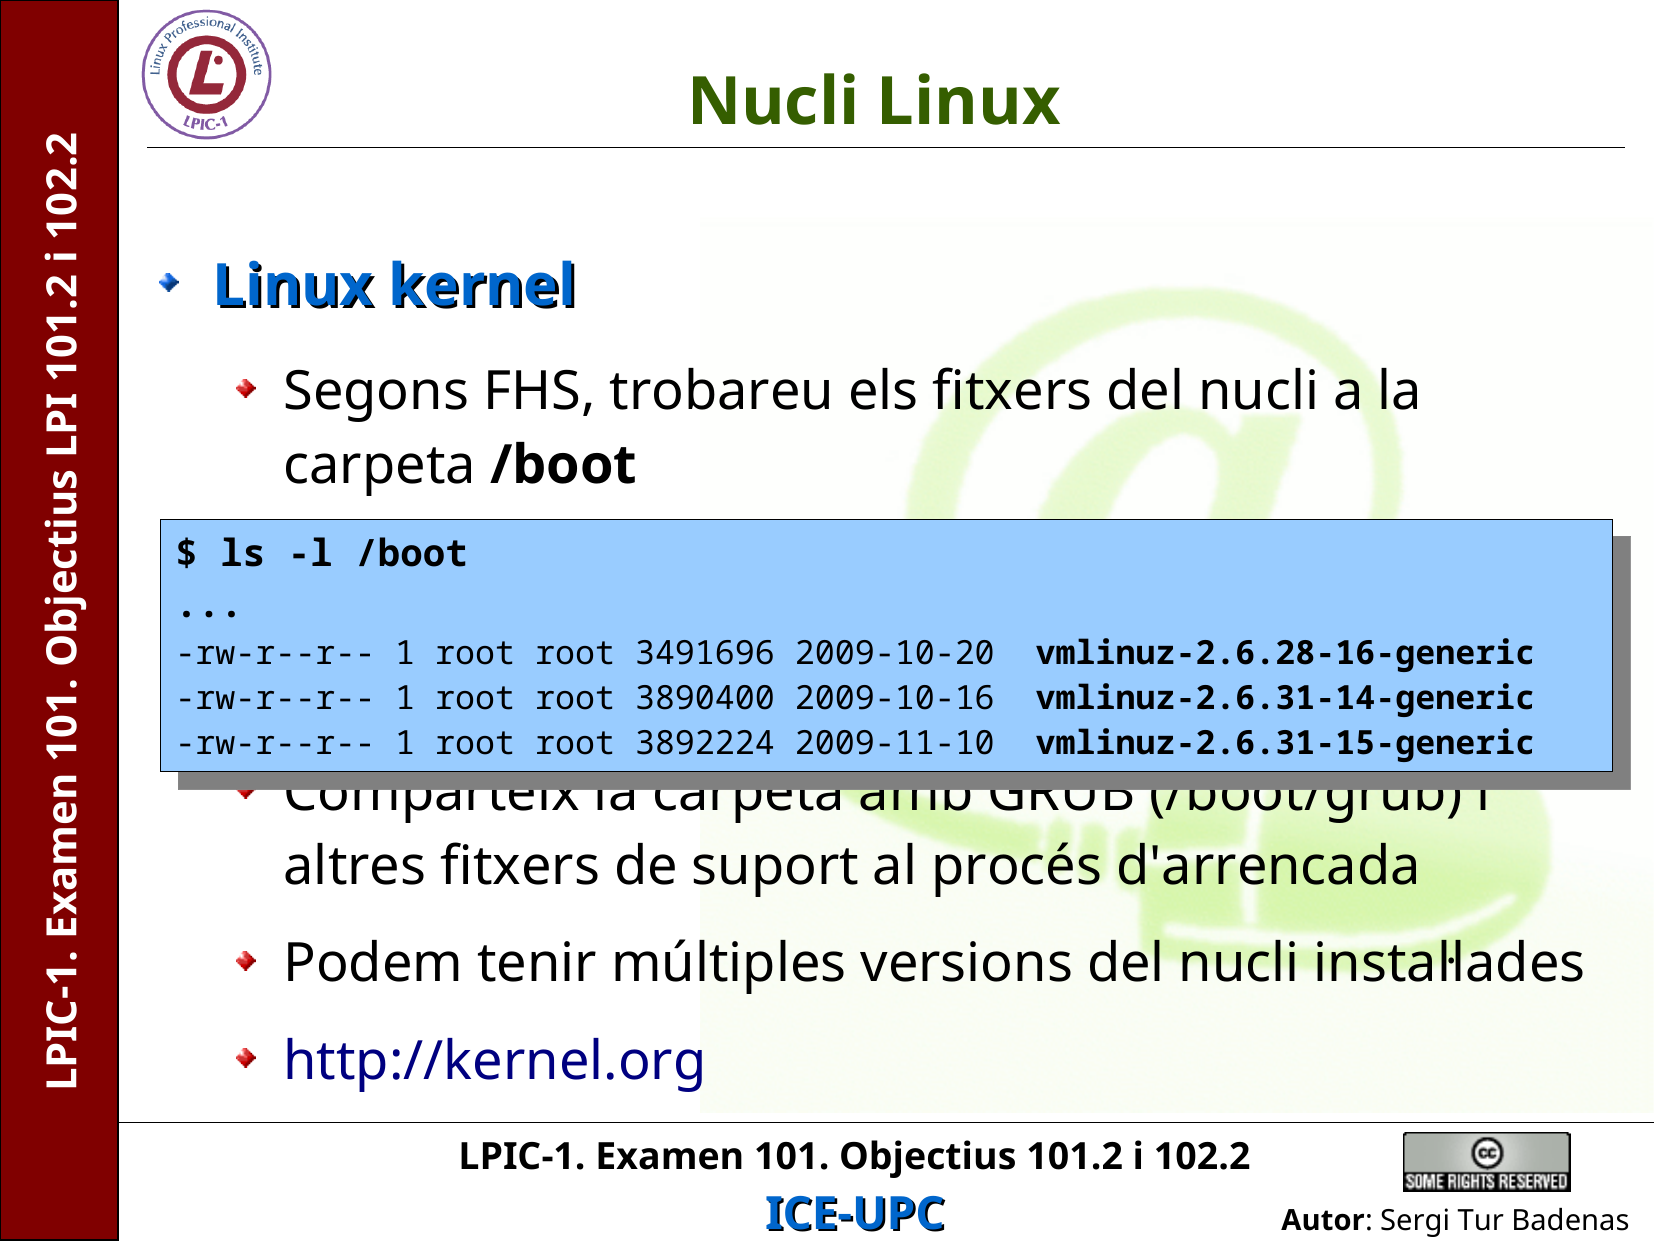

# Nucli Linux
Linux kernel
Segons FHS, trobareu els fitxers del nucli a la carpeta /boot
Comparteix la carpeta amb GRUB (/boot/grub) i altres fitxers de suport al procés d'arrencada
Podem tenir múltiples versions del nucli instal·lades
http://kernel.org
$ ls -l /boot
...
-rw-r--r-- 1 root root 3491696 2009-10-20 vmlinuz-2.6.28-16-generic
-rw-r--r-- 1 root root 3890400 2009-10-16 vmlinuz-2.6.31-14-generic
-rw-r--r-- 1 root root 3892224 2009-11-10 vmlinuz-2.6.31-15-generic